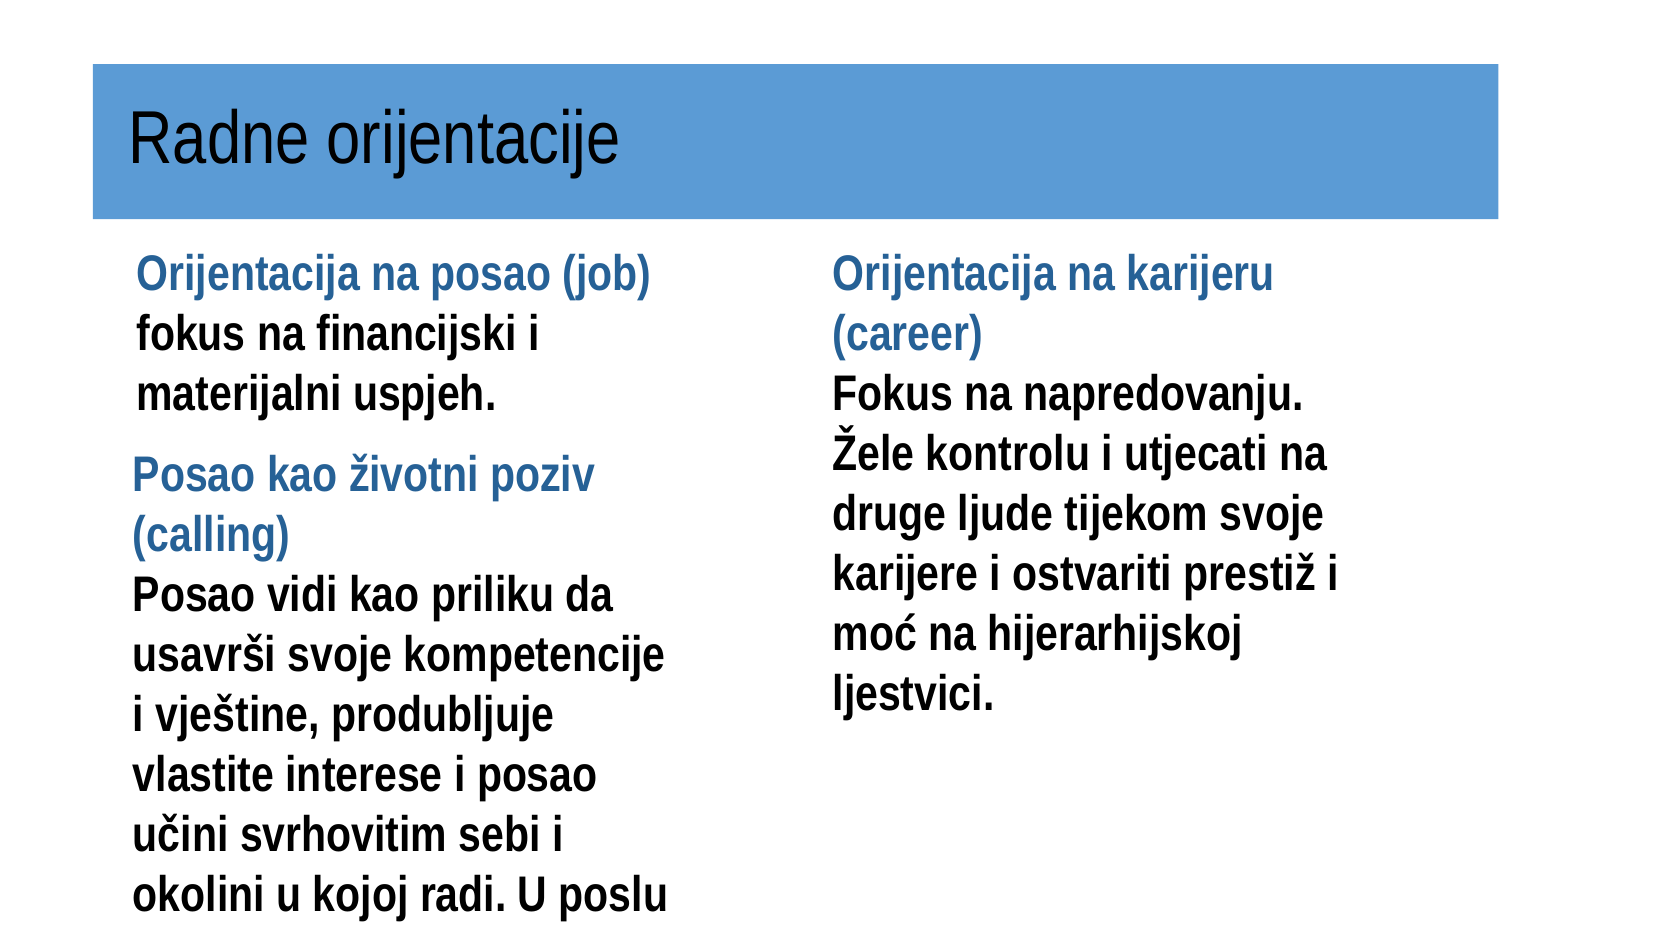

# Radne orijentacije
Orijentacija na posao (job)
fokus na financijski i materijalni uspjeh.
Orijentacija na karijeru (career)
Fokus na napredovanju. Žele kontrolu i utjecati na druge ljude tijekom svoje karijere i ostvariti prestiž i moć na hijerarhijskoj ljestvici.
Posao kao životni poziv (calling)
Posao vidi kao priliku da usavrši svoje kompetencije i vještine, produbljuje vlastite interese i posao učini svrhovitim sebi i okolini u kojoj radi. U poslu nalazi smisao i izazov.